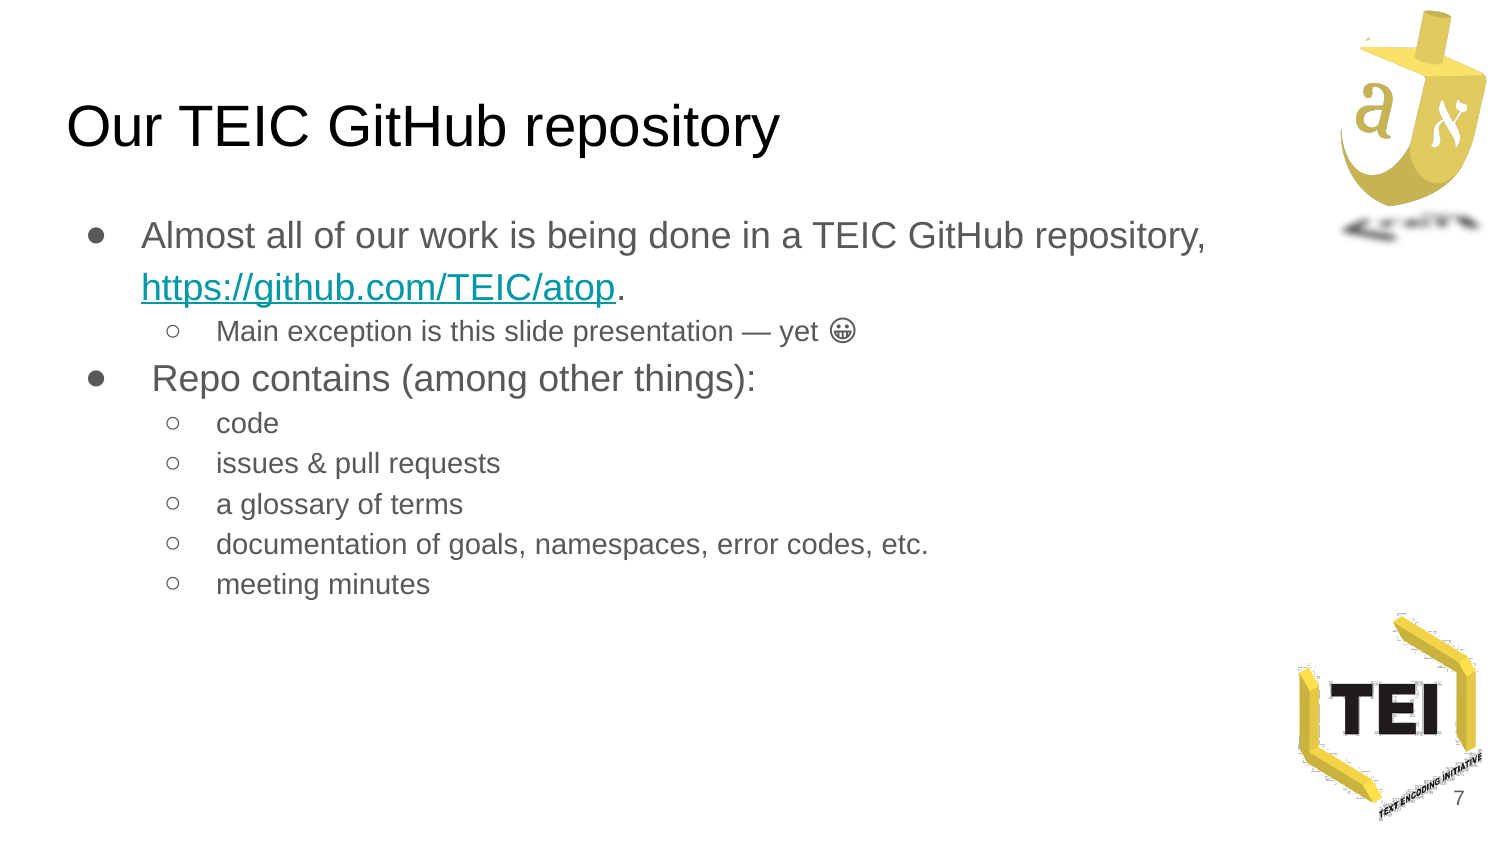

# Our TEIC GitHub repository
Almost all of our work is being done in a TEIC GitHub repository, https://github.com/TEIC/atop.
Main exception is this slide presentation — yet 😀
 Repo contains (among other things):
code
issues & pull requests
a glossary of terms
documentation of goals, namespaces, error codes, etc.
meeting minutes